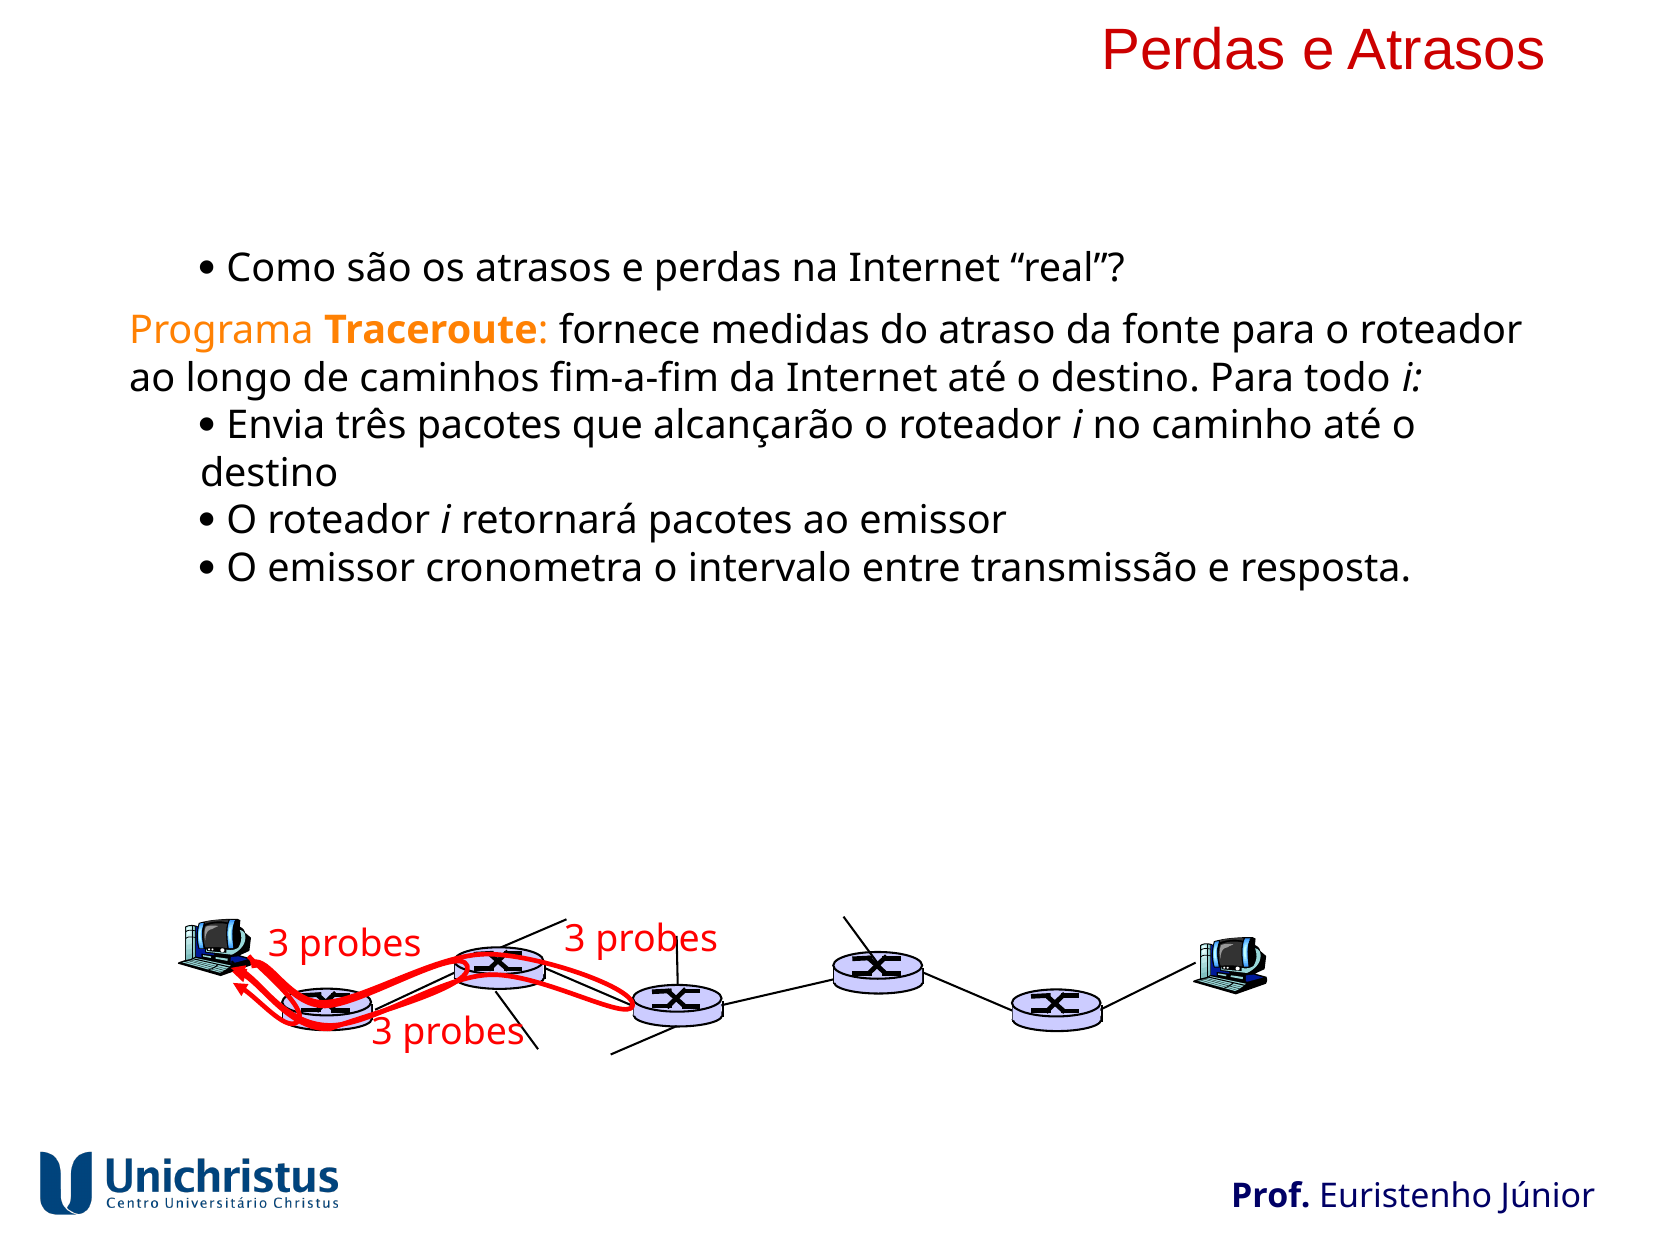

Perdas e Atrasos
Atrasos e rotas da Internet “real”
#  Como são os atrasos e perdas na Internet “real”?
Programa Traceroute: fornece medidas do atraso da fonte para o roteador ao longo de caminhos fim-a-fim da Internet até o destino. Para todo i:
 Envia três pacotes que alcançarão o roteador i no caminho até o destino
 O roteador i retornará pacotes ao emissor
 O emissor cronometra o intervalo entre transmissão e resposta.
3 probes
3 probes
3 probes
Prof. Euristenho Júnior